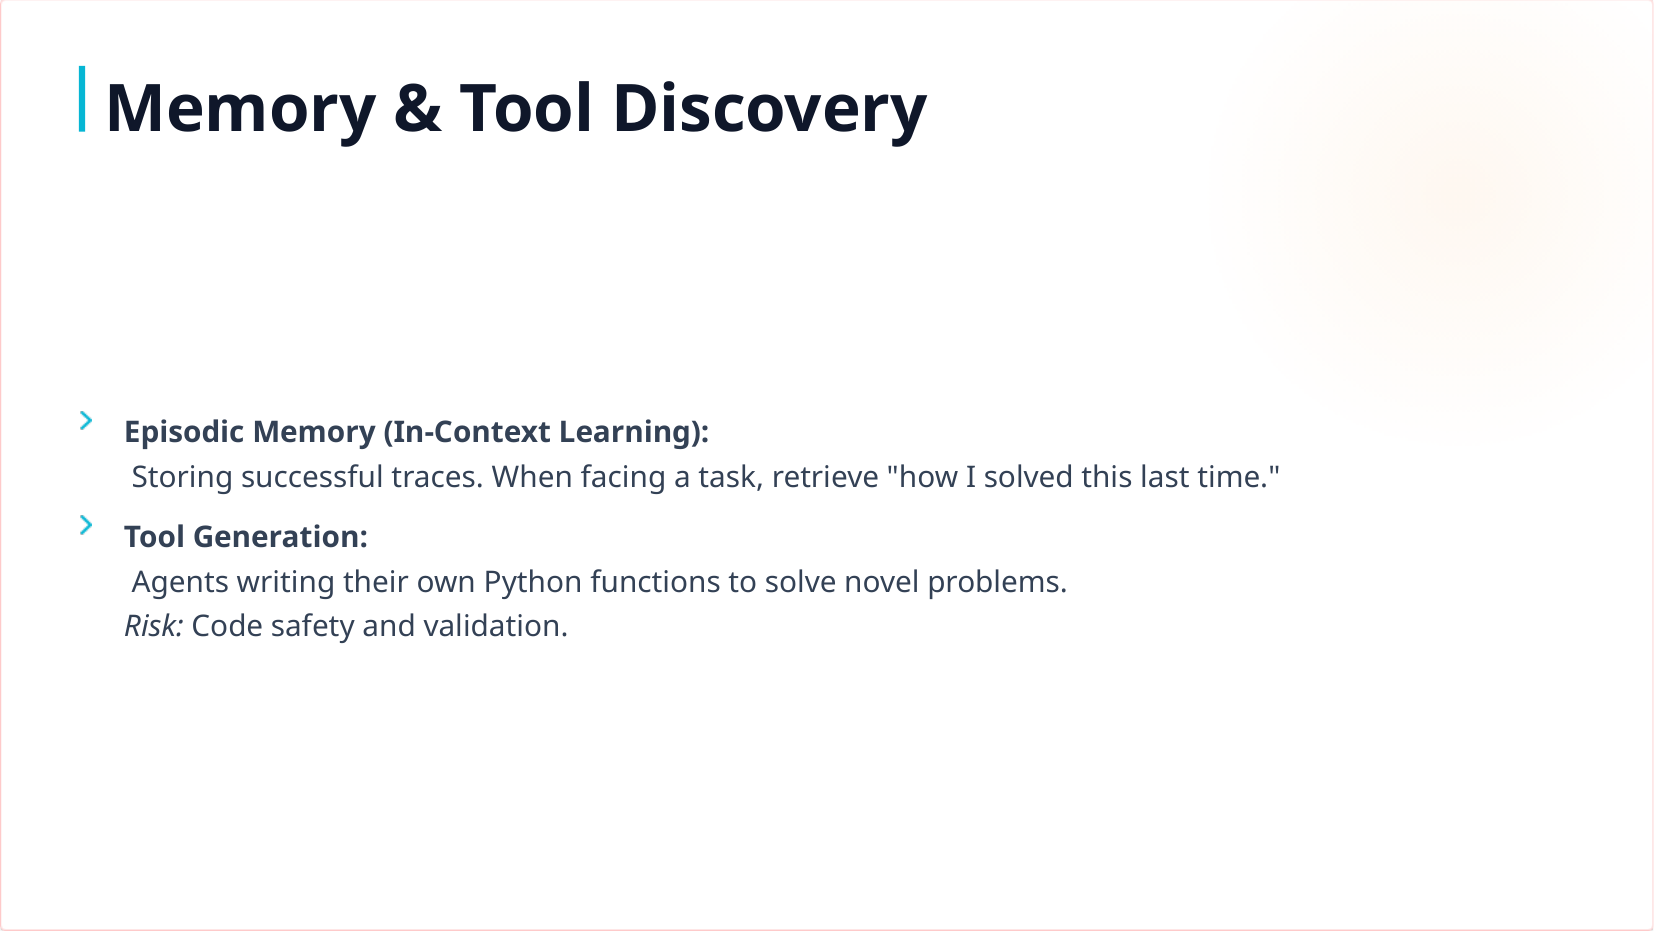

Memory & Tool Discovery
Episodic Memory (In-Context Learning):
 Storing successful traces. When facing a task, retrieve "how I solved this last time."
Tool Generation:
 Agents writing their own Python functions to solve novel problems.
Risk: Code safety and validation.